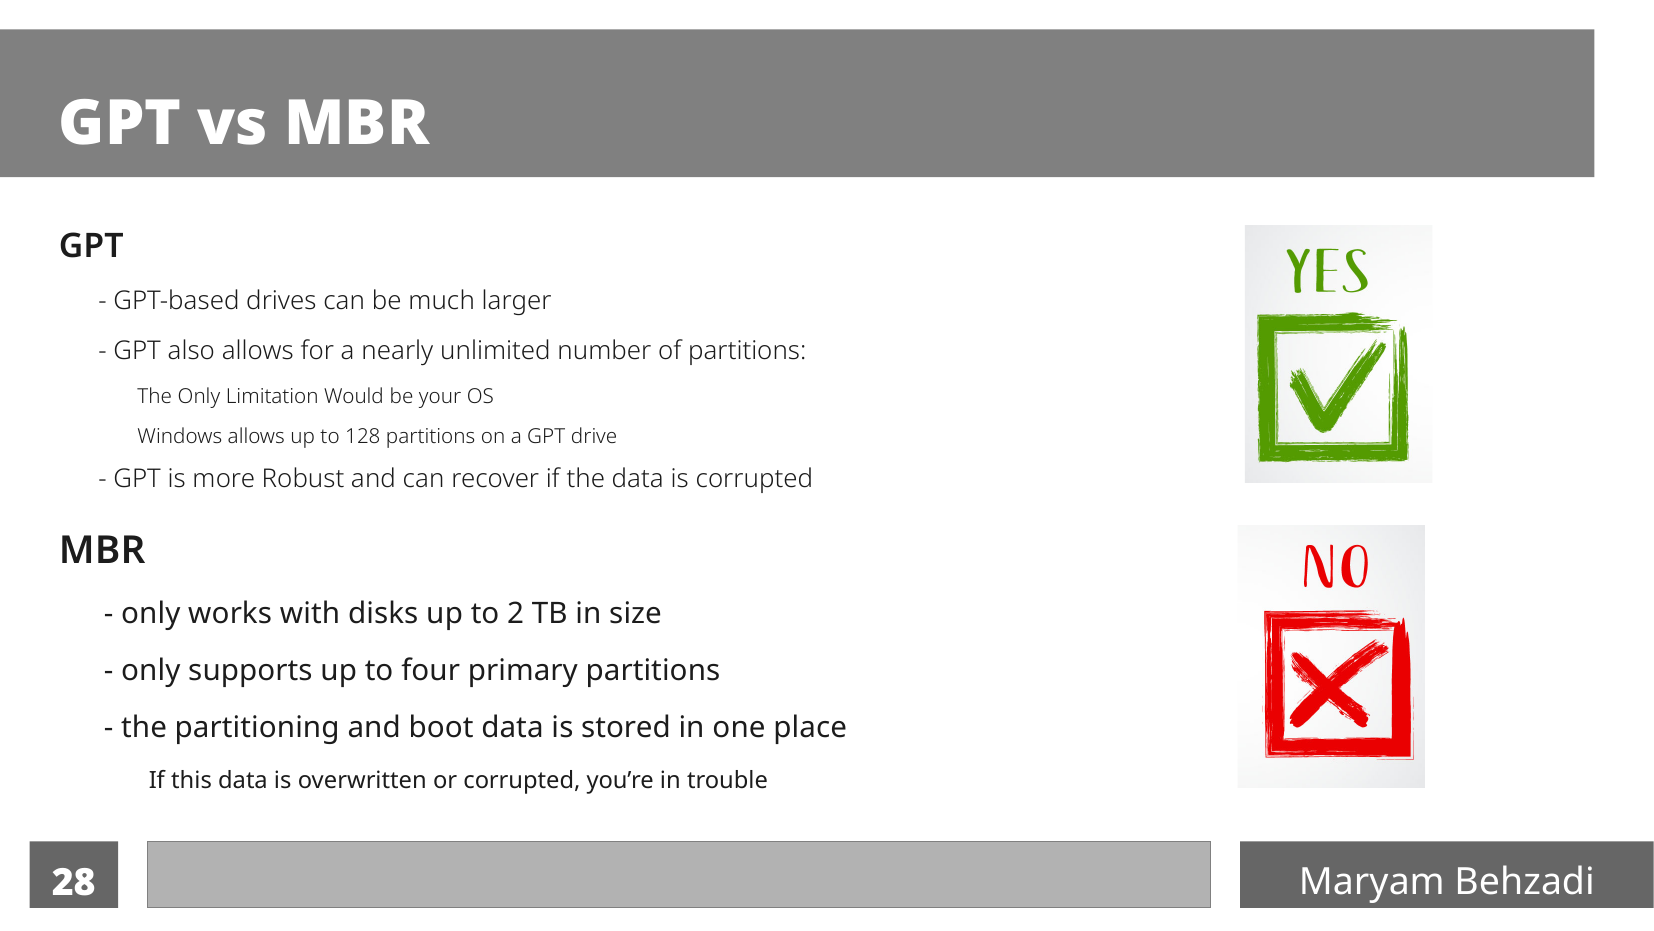

# GPT vs MBR
GPT
- GPT-based drives can be much larger
- GPT also allows for a nearly unlimited number of partitions:
The Only Limitation Would be your OS
Windows allows up to 128 partitions on a GPT drive
- GPT is more Robust and can recover if the data is corrupted
MBR
- only works with disks up to 2 TB in size
- only supports up to four primary partitions
- the partitioning and boot data is stored in one place
If this data is overwritten or corrupted, you’re in trouble
28